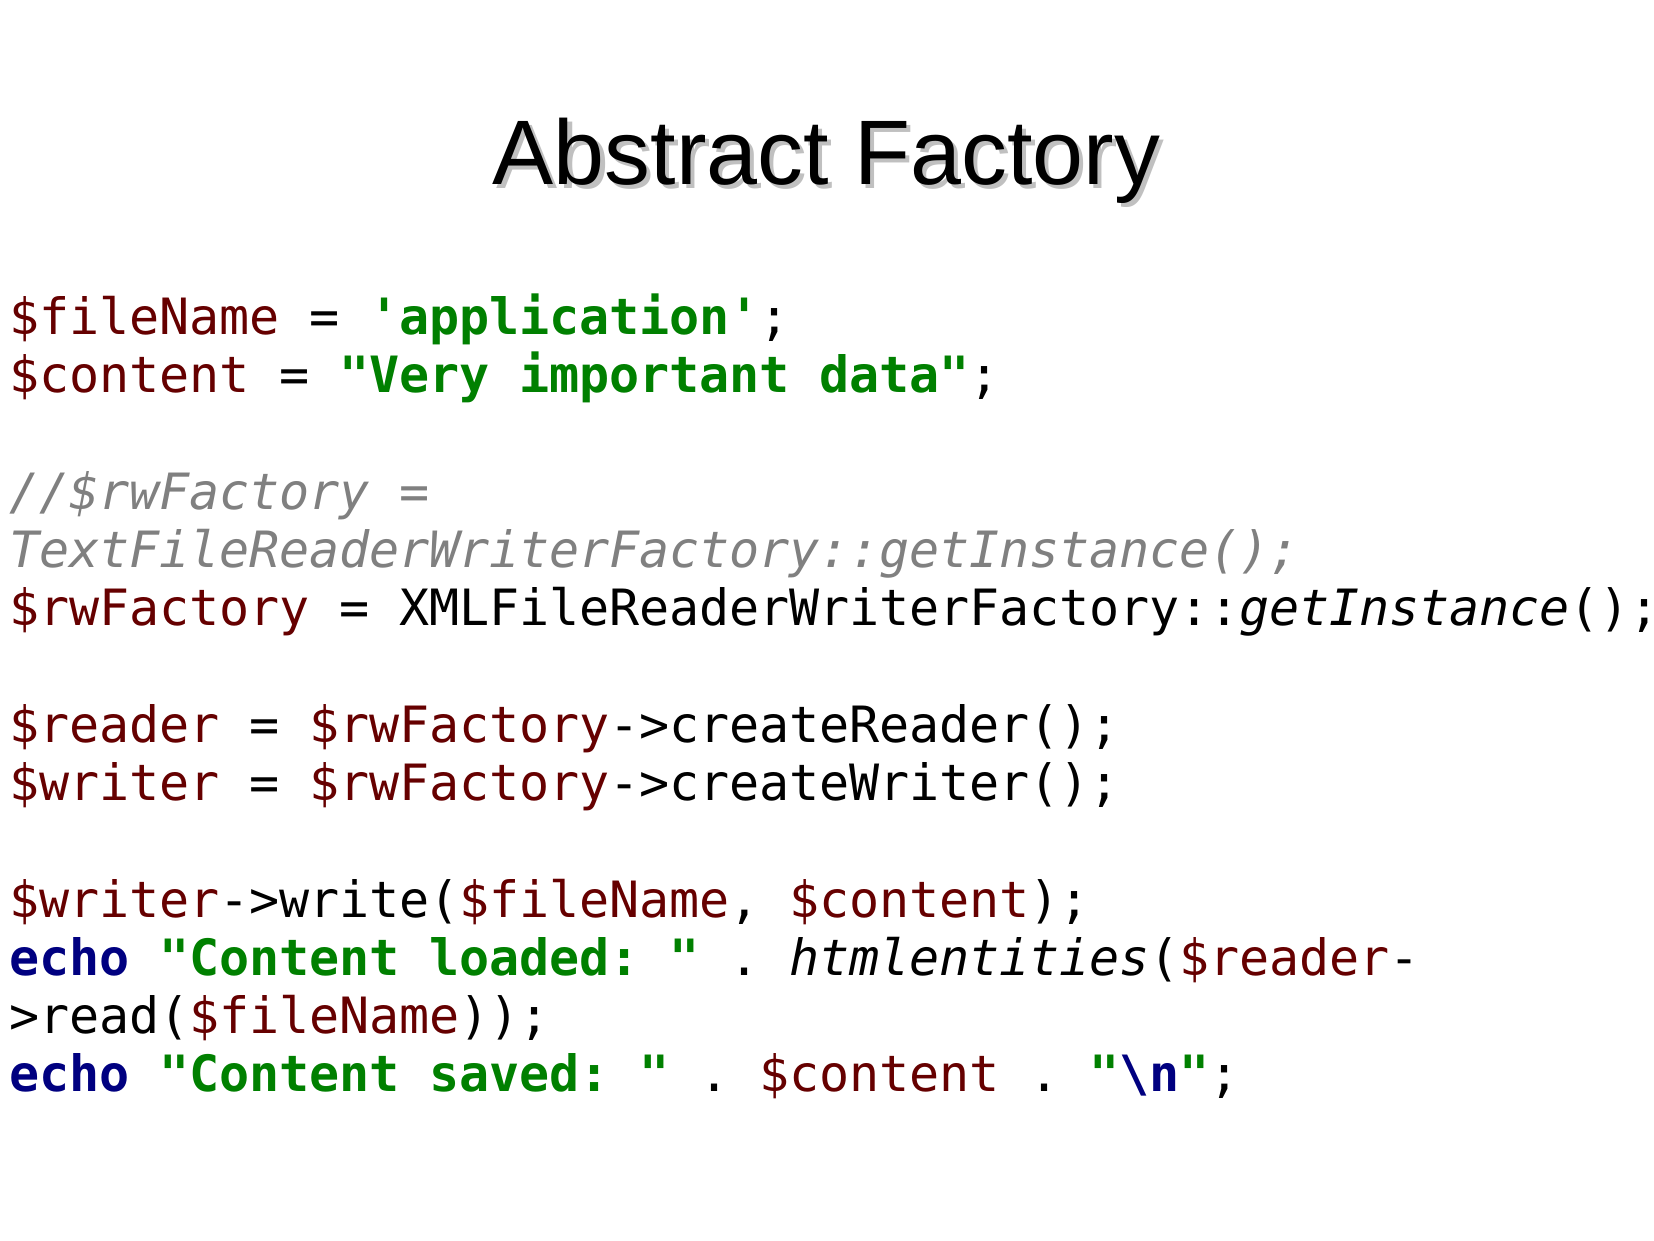

# Abstract Factory
$fileName = 'application';
$content = "Very important data";
//$rwFactory = TextFileReaderWriterFactory::getInstance();
$rwFactory = XMLFileReaderWriterFactory::getInstance();
$reader = $rwFactory->createReader();
$writer = $rwFactory->createWriter();
$writer->write($fileName, $content);
echo "Content loaded: " . htmlentities($reader->read($fileName));
echo "Content saved: " . $content . "\n";